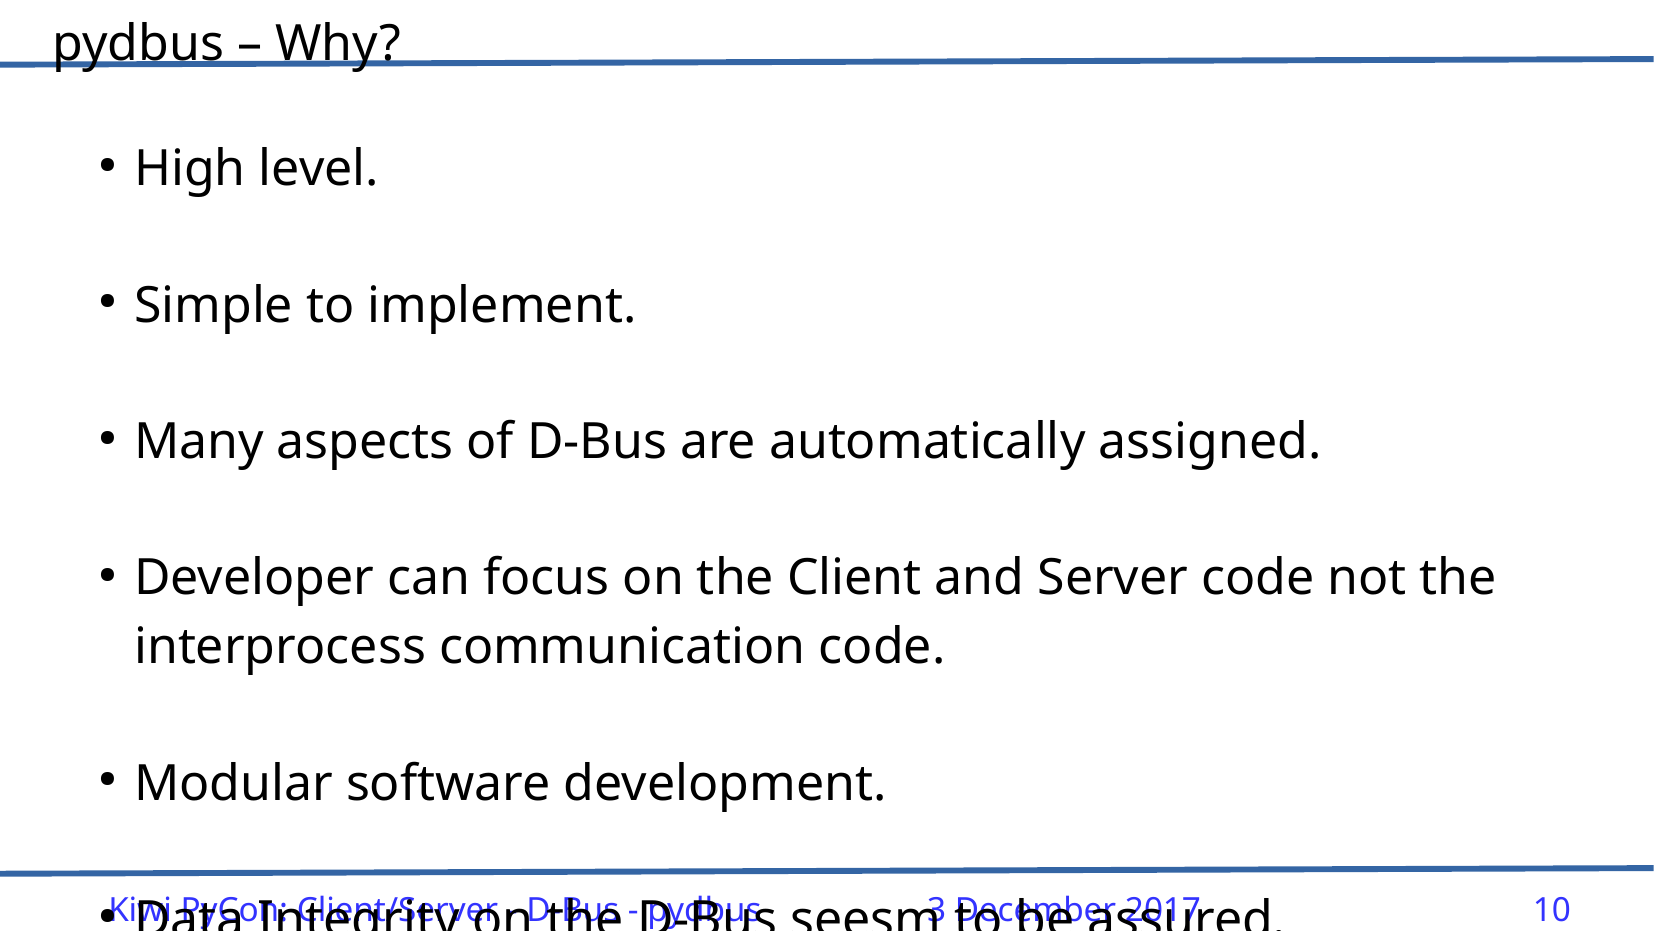

pydbus – Why?
High level.
Simple to implement.
Many aspects of D-Bus are automatically assigned.
Developer can focus on the Client and Server code not the interprocess communication code.
Modular software development.
Data Integrity on the D-Bus seesm to be assured.
Kiwi PyCon: Client/Server - D-Bus - pydbus
3 December 2017
10